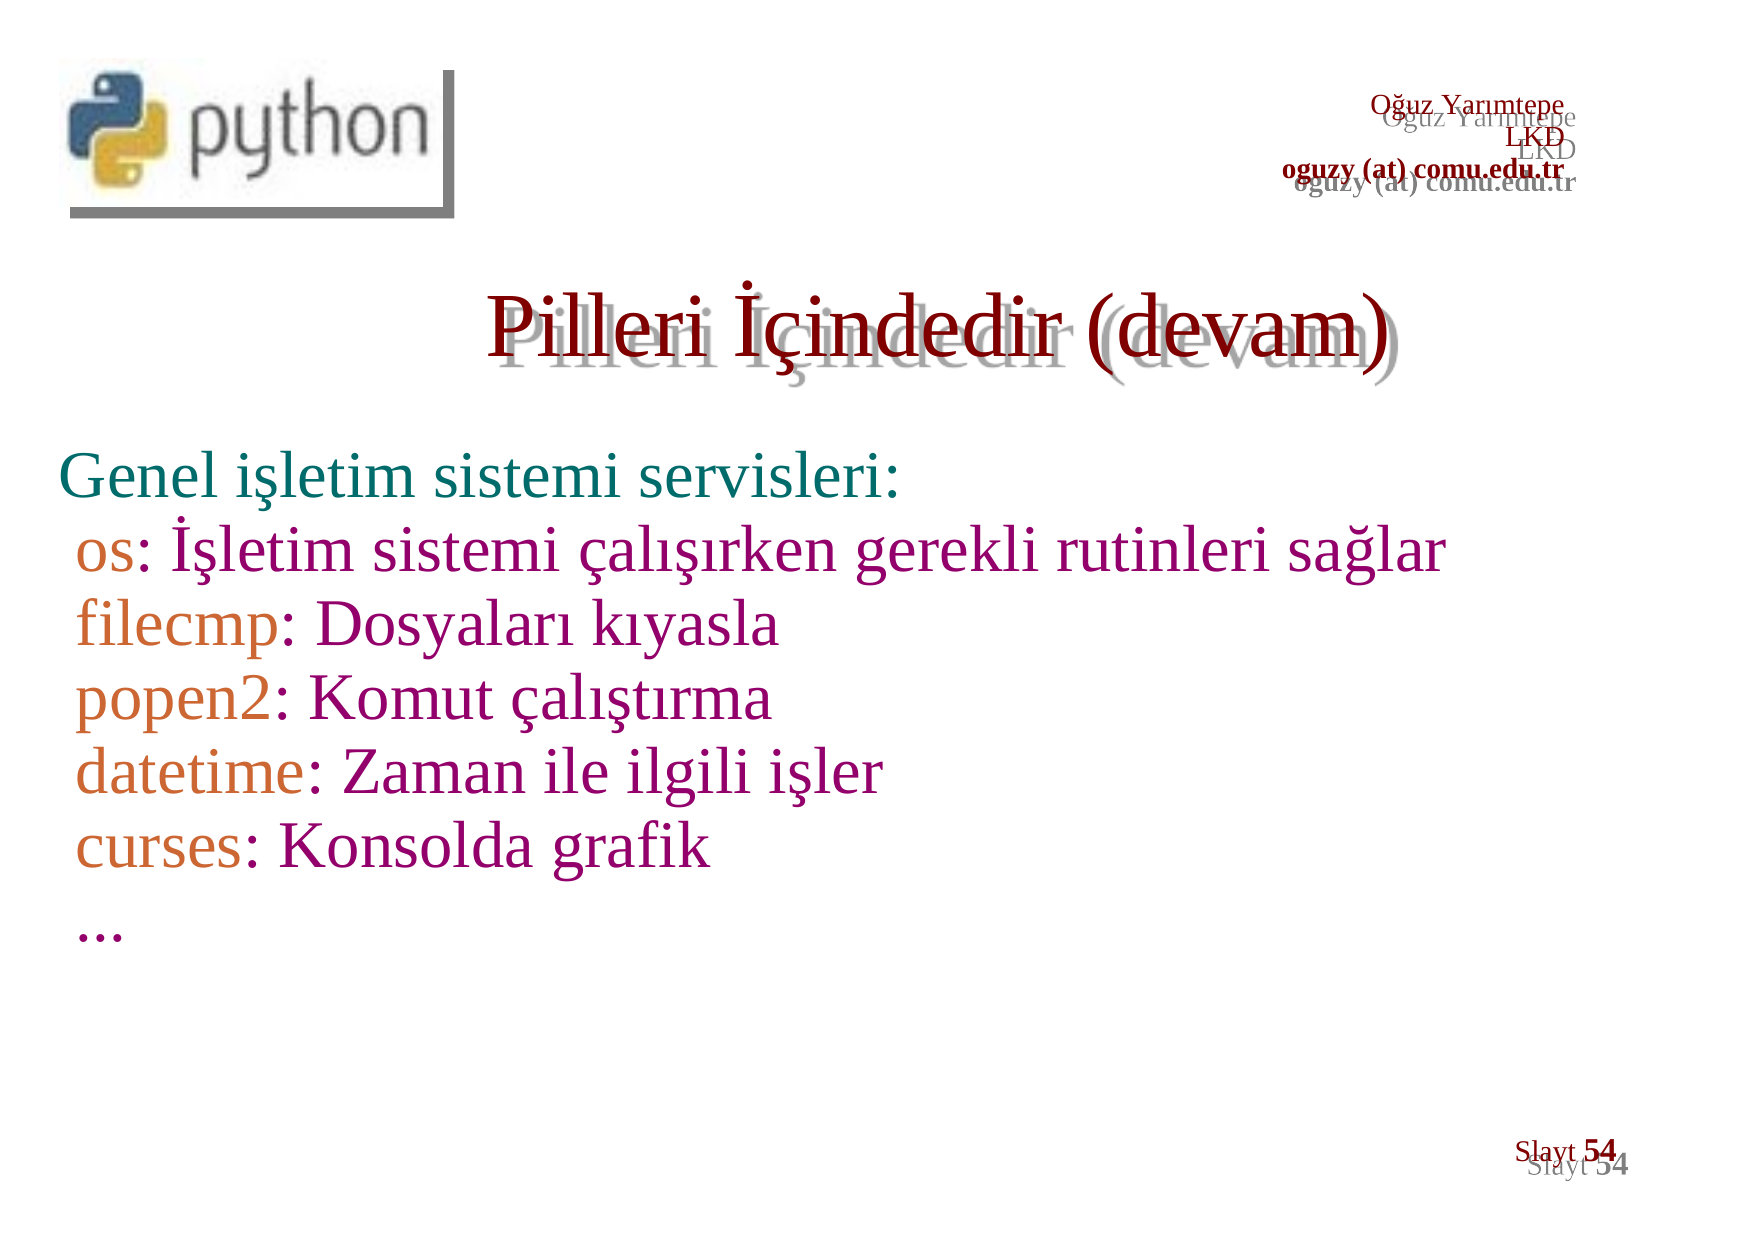

# Pilleri İçindedir (devam)
Genel işletim sistemi servisleri:
 os: İşletim sistemi çalışırken gerekli rutinleri sağlar
 filecmp: Dosyaları kıyasla
 popen2: Komut çalıştırma
 datetime: Zaman ile ilgili işler
 curses: Konsolda grafik
 ...